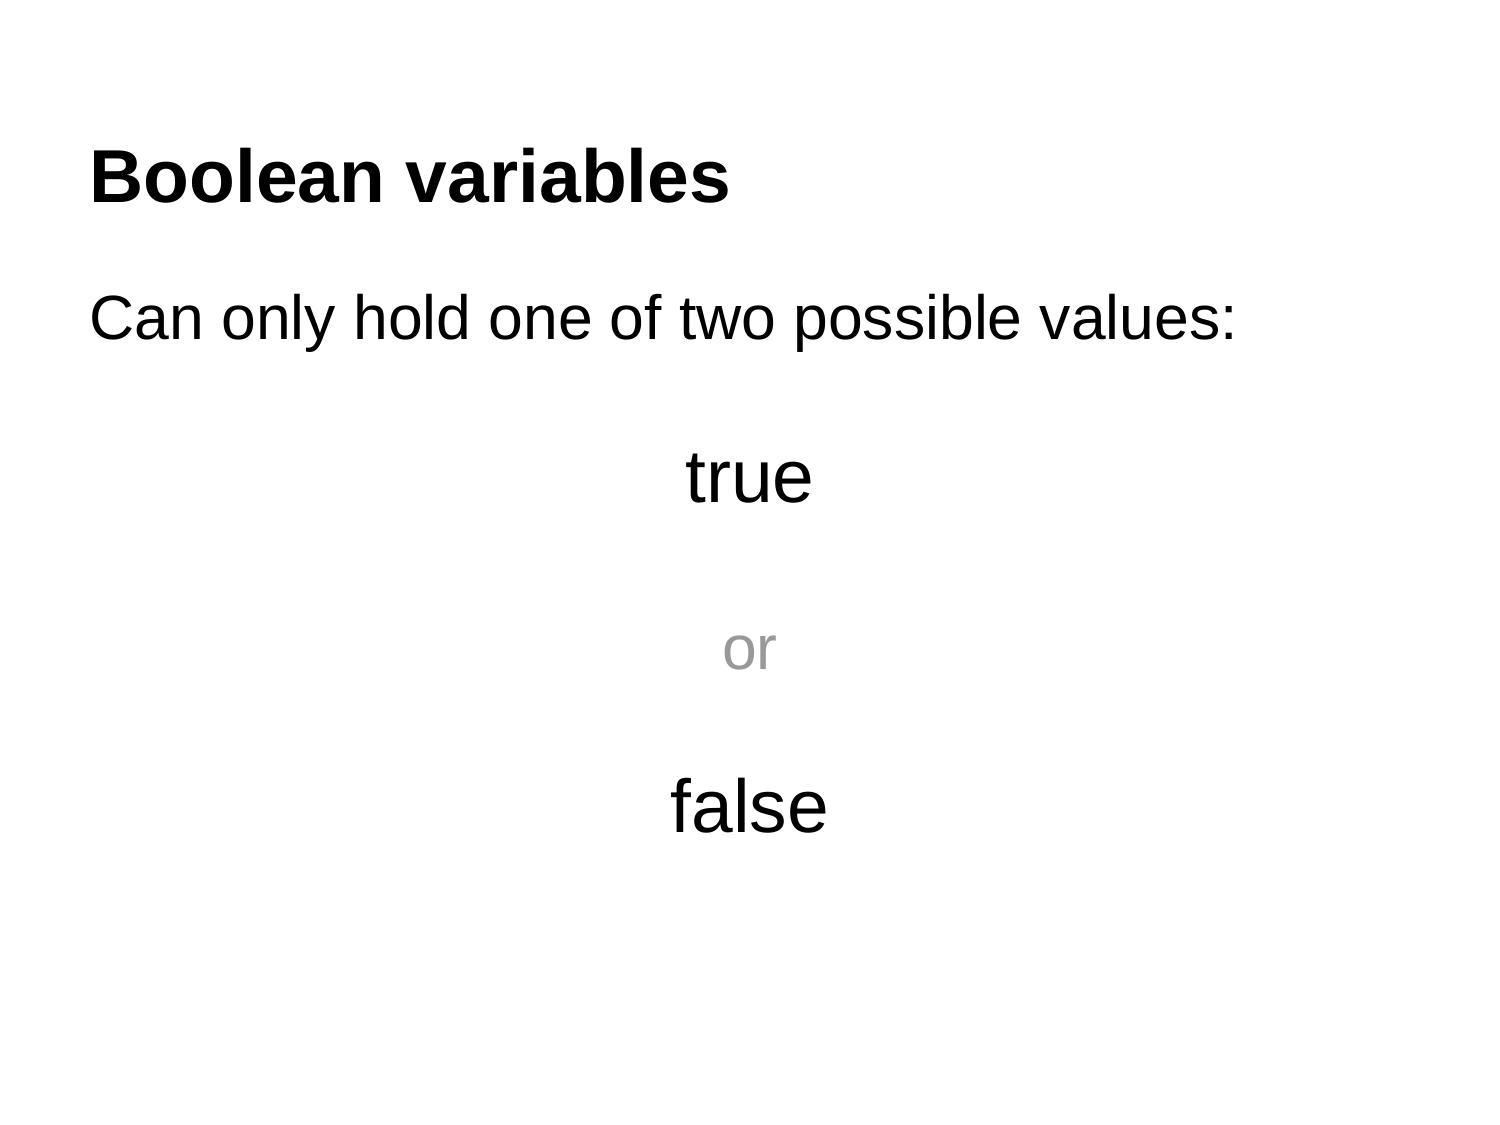

Boolean variables
Can only hold one of two possible values:
true
or
false